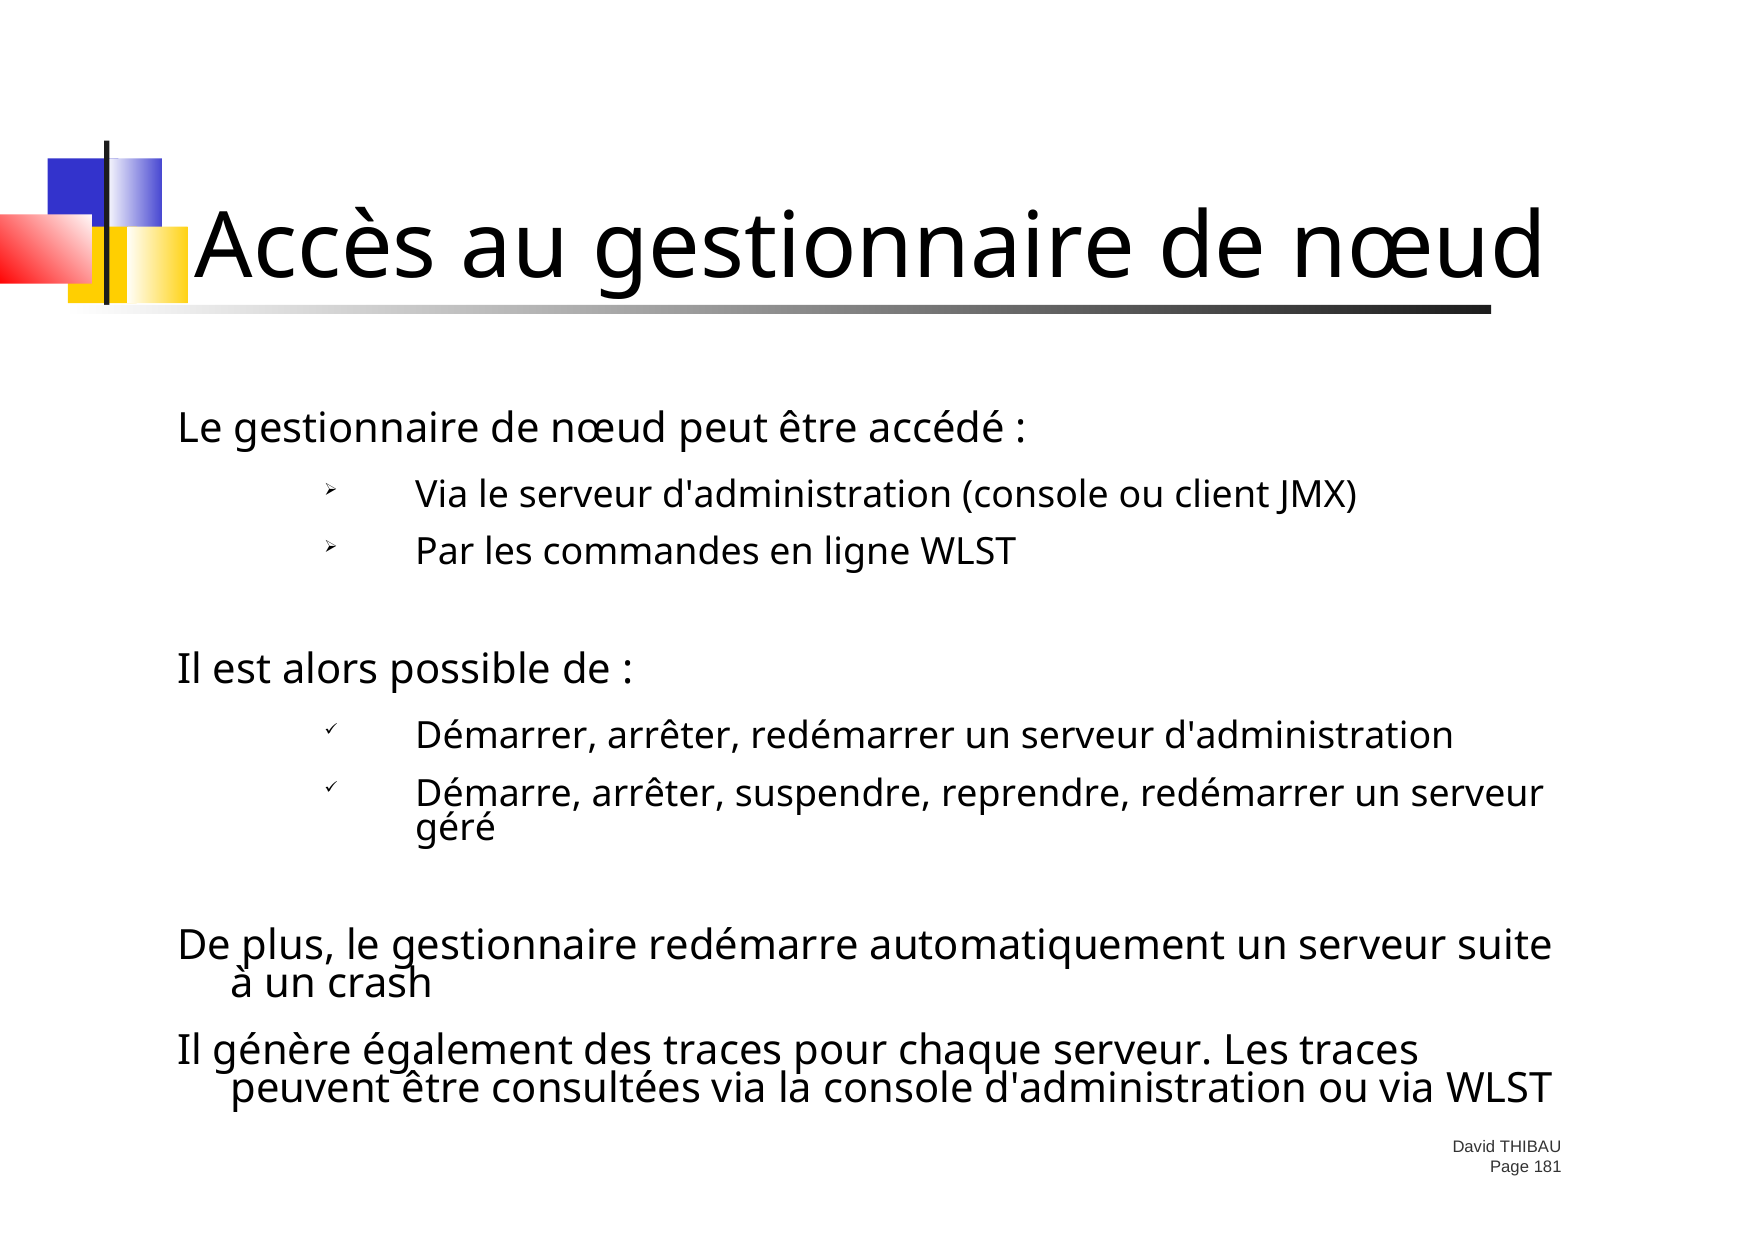

# Accès au gestionnaire de nœud
Le gestionnaire de nœud peut être accédé :
Via le serveur d'administration (console ou client JMX)
Par les commandes en ligne WLST
Il est alors possible de :
Démarrer, arrêter, redémarrer un serveur d'administration
Démarre, arrêter, suspendre, reprendre, redémarrer un serveur géré
De plus, le gestionnaire redémarre automatiquement un serveur suite à un crash
Il génère également des traces pour chaque serveur. Les traces peuvent être consultées via la console d'administration ou via WLST